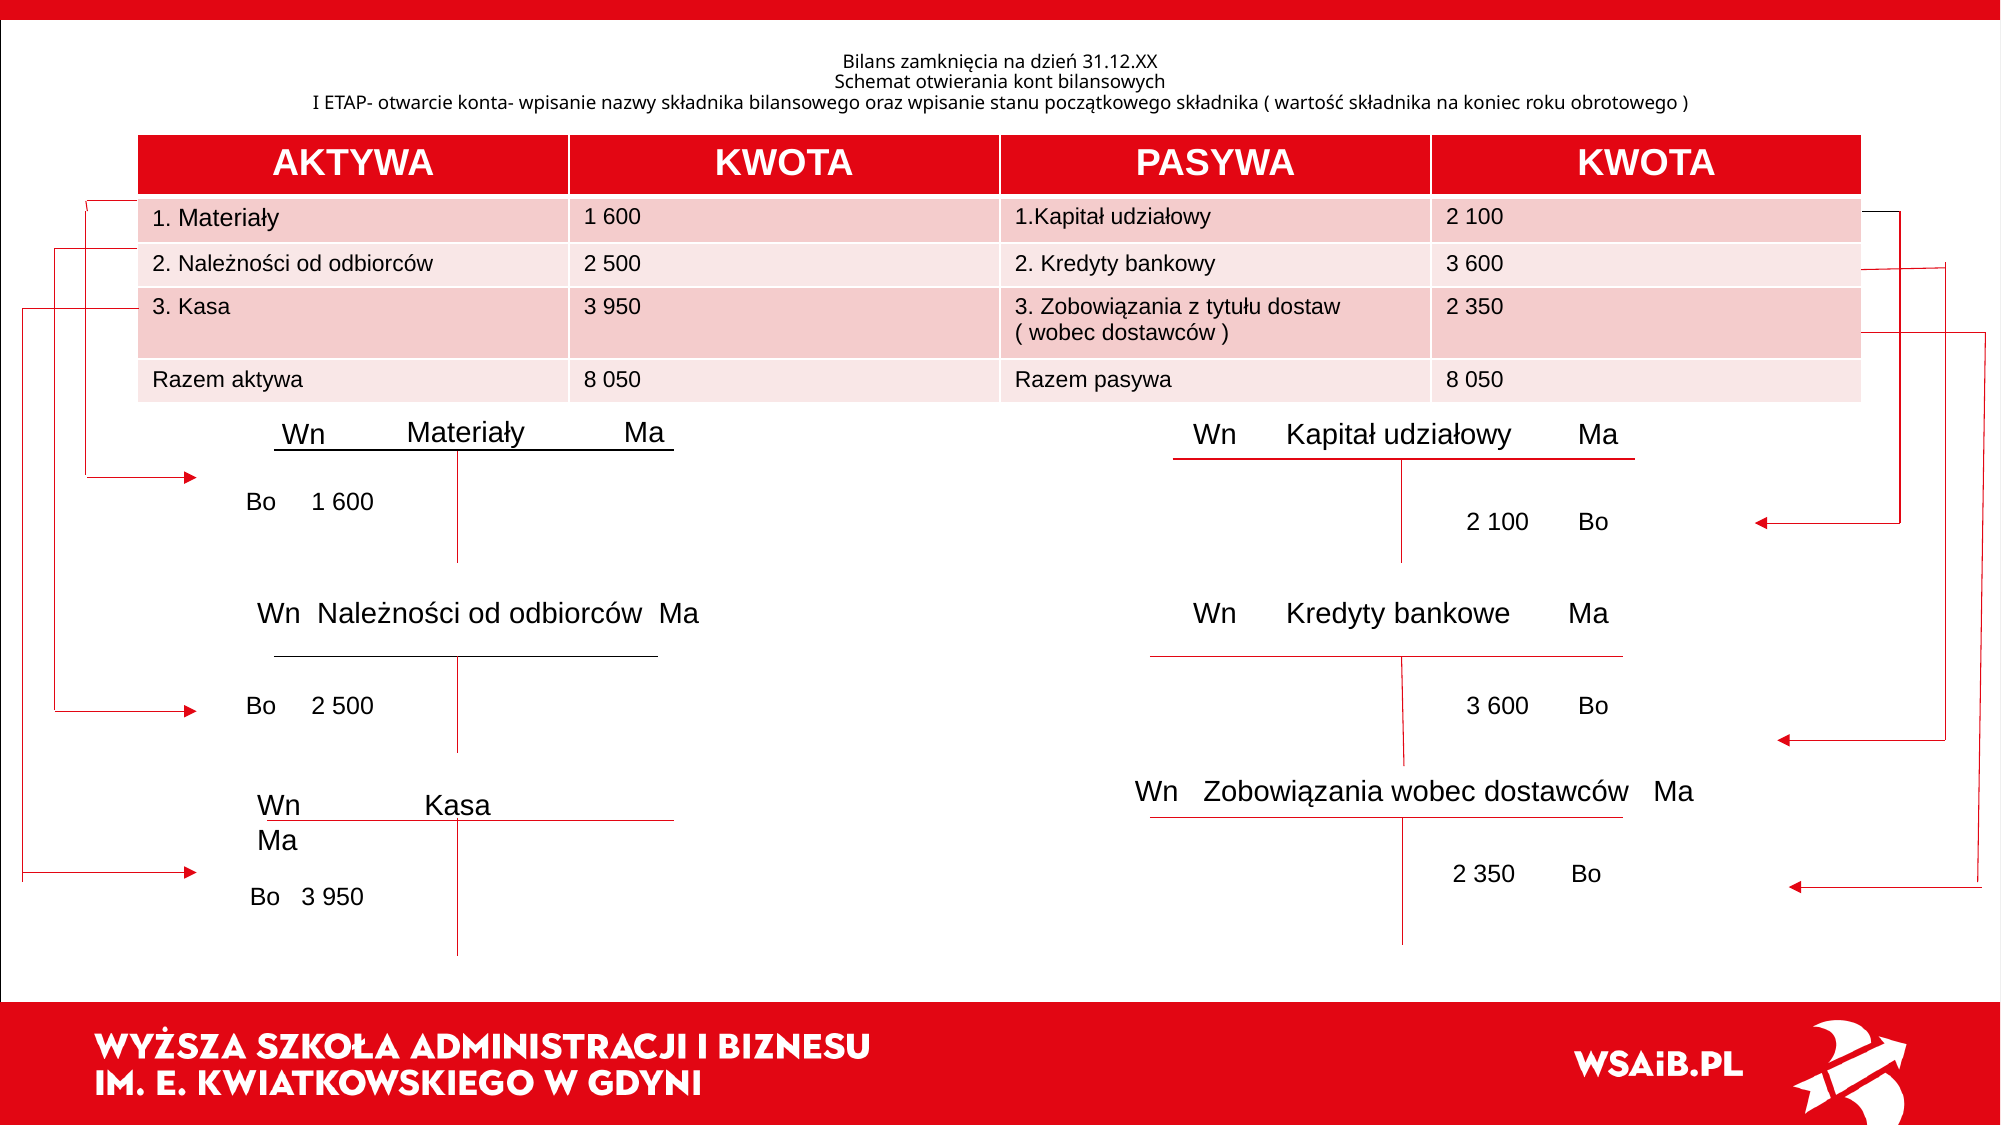

# Bilans zamknięcia na dzień 31.12.XX Schemat otwierania kont bilansowych I ETAP- otwarcie konta- wpisanie nazwy składnika bilansowego oraz wpisanie stanu początkowego składnika ( wartość składnika na koniec roku obrotowego )
| AKTYWA | KWOTA | PASYWA | KWOTA |
| --- | --- | --- | --- |
| 1. Materiały | 1 600 | 1.Kapitał udziałowy | 2 100 |
| 2. Należności od odbiorców | 2 500 | 2. Kredyty bankowy | 3 600 |
| 3. Kasa | 3 950 | 3. Zobowiązania z tytułu dostaw ( wobec dostawców ) | 2 350 |
| Razem aktywa | 8 050 | Razem pasywa | 8 050 |
Materiały Ma
Wn
Wn Kapitał udziałowy Ma
Bo 1 600
2 100 Bo
Wn Należności od odbiorców Ma
Wn Kredyty bankowe Ma
Bo 2 500
3 600 Bo
Wn Zobowiązania wobec dostawców Ma
Wn Kasa Ma
 2 350 Bo
Bo 3 950